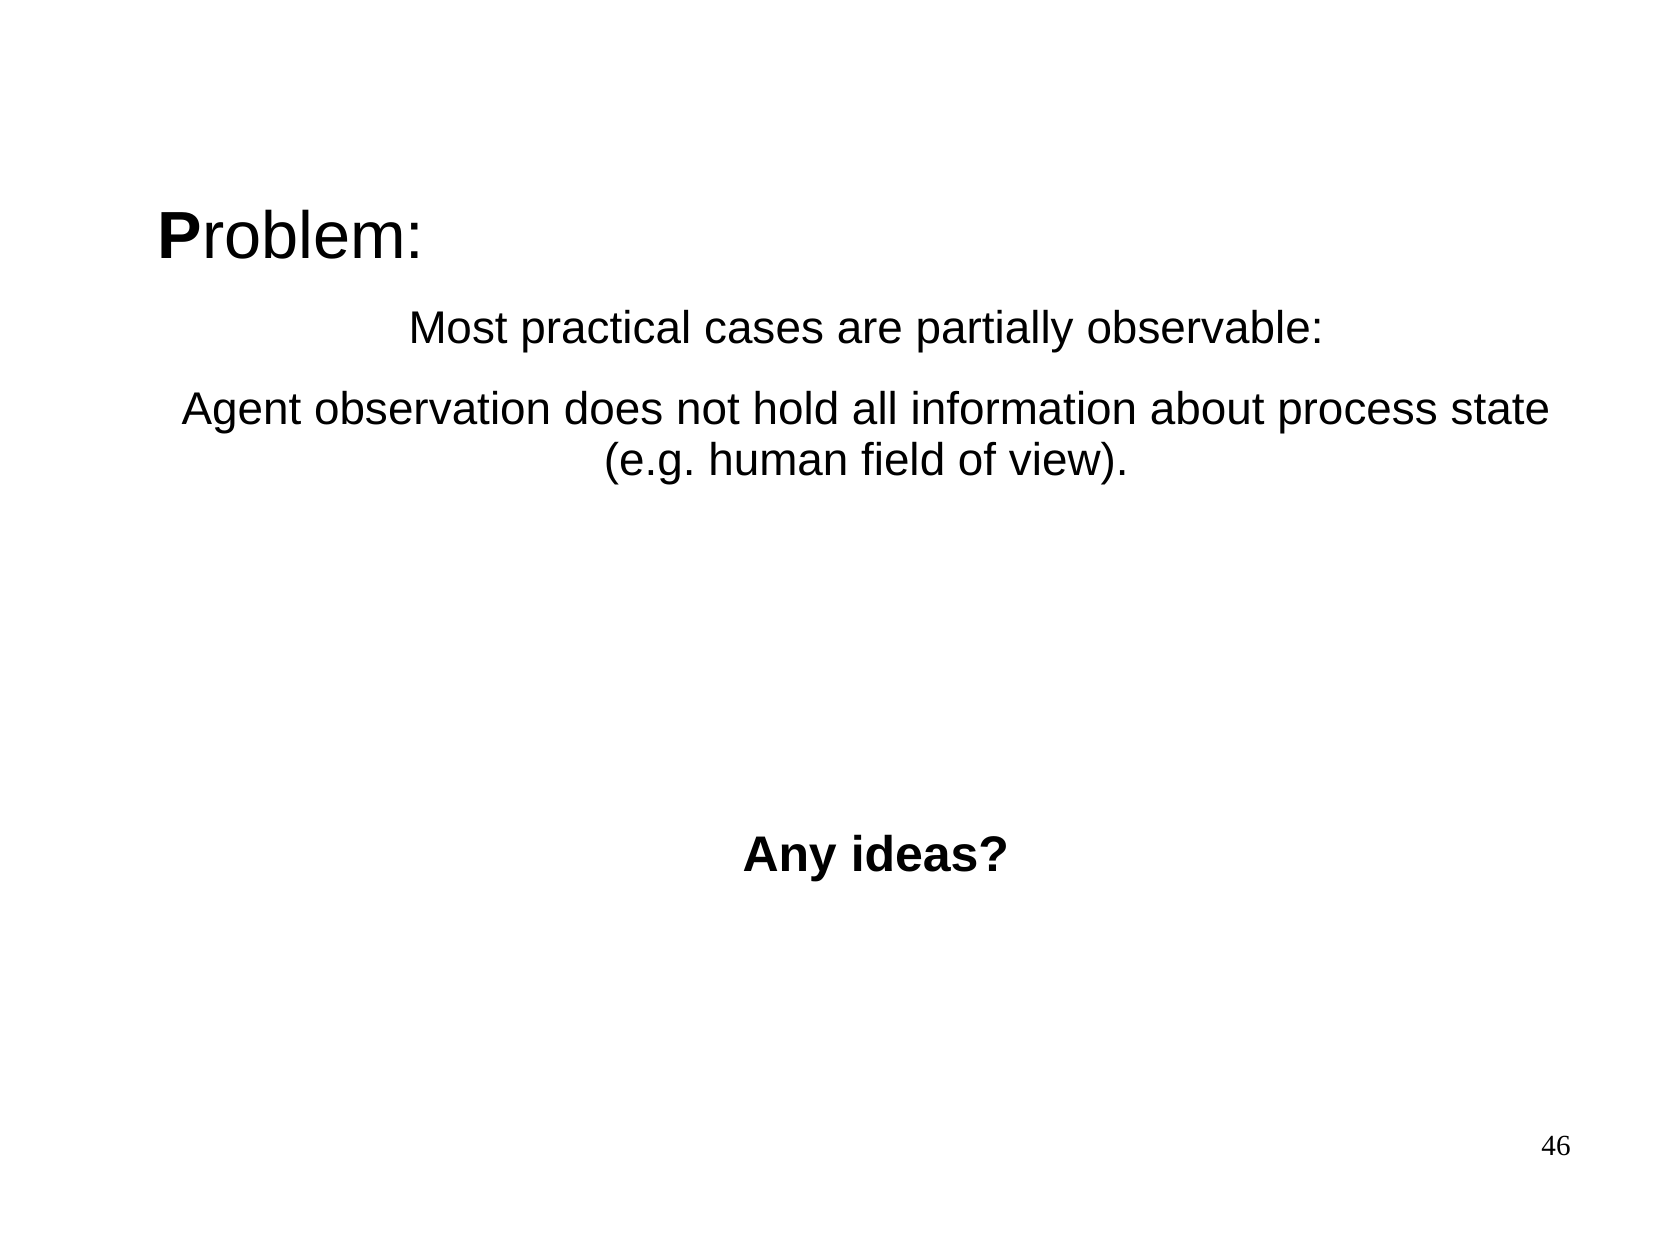

#
Problem:
Most practical cases are partially observable:
Agent observation does not hold all information about process state (e.g. human field of view).
Any ideas?
46